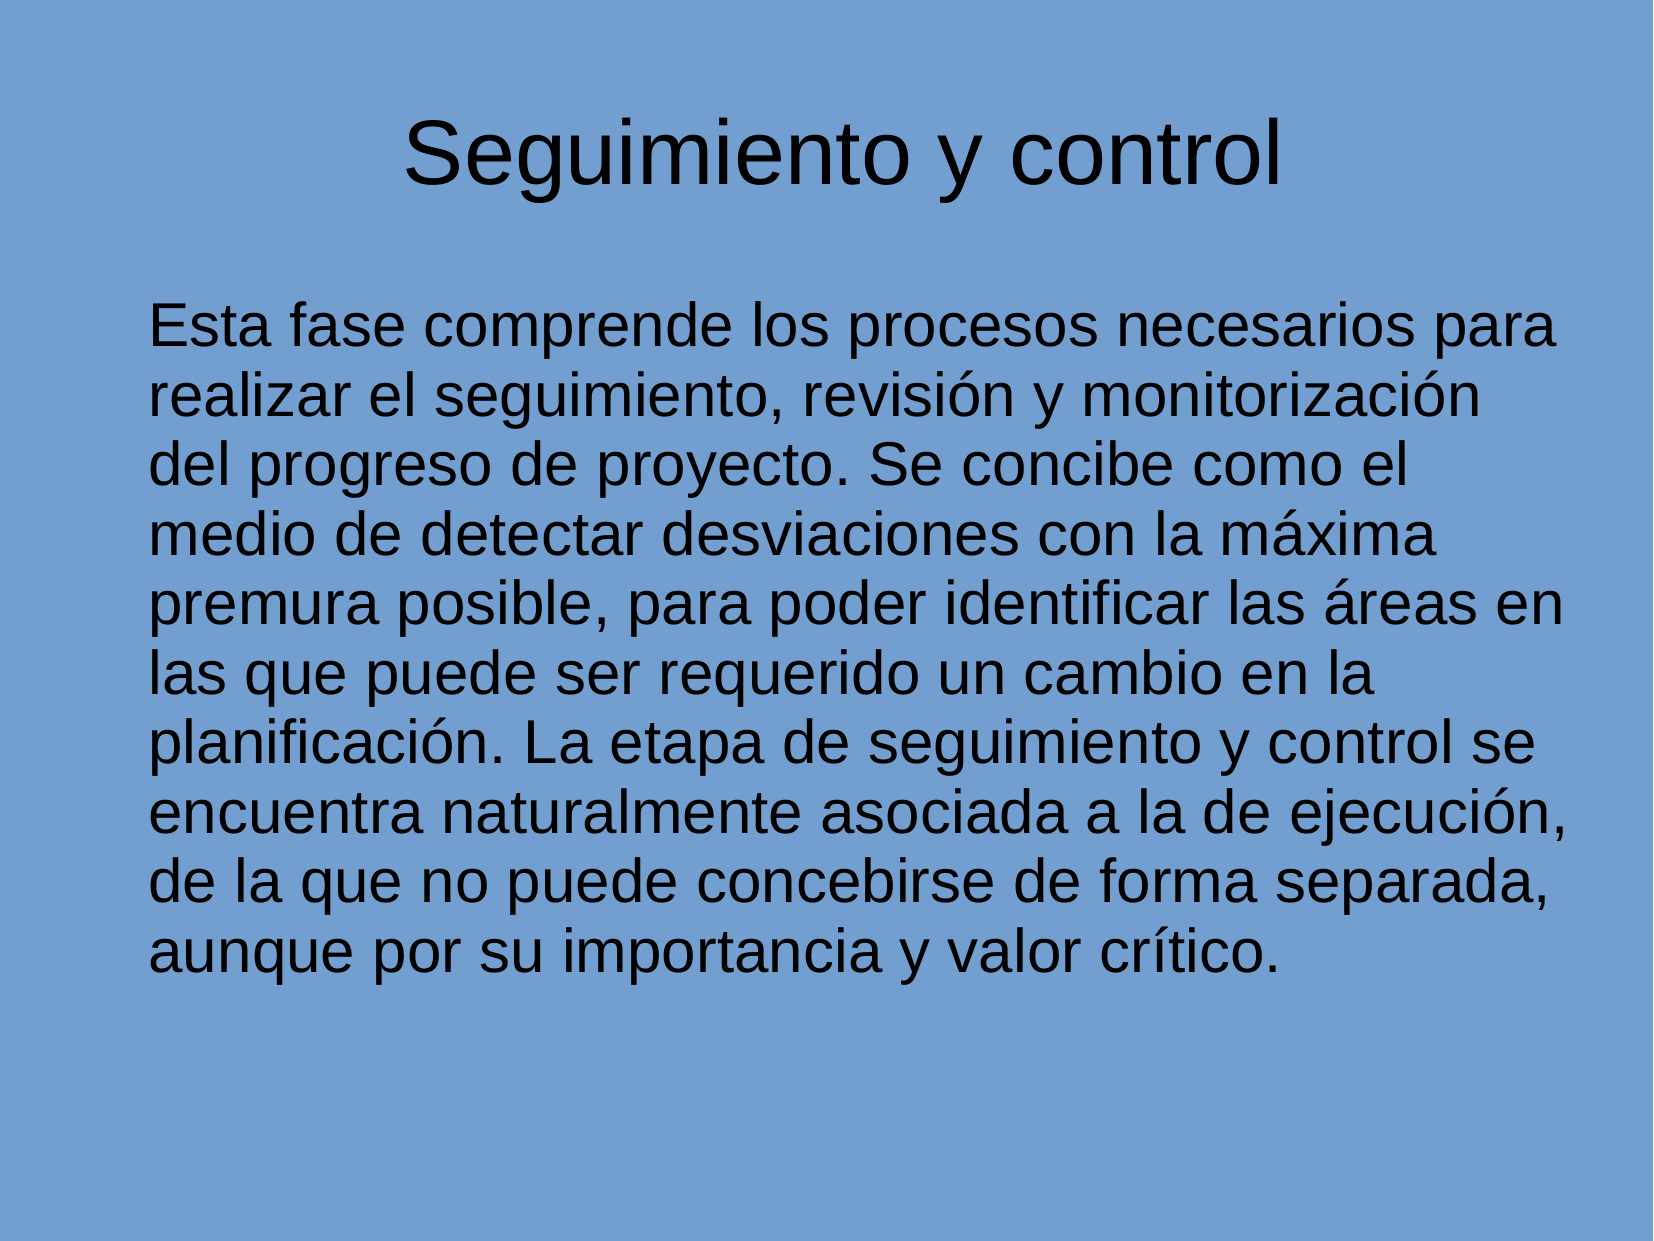

# Seguimiento y control
Esta fase comprende los procesos necesarios para realizar el seguimiento, revisión y monitorización del progreso de proyecto. Se concibe como el medio de detectar desviaciones con la máxima premura posible, para poder identificar las áreas en las que puede ser requerido un cambio en la planificación. La etapa de seguimiento y control se encuentra naturalmente asociada a la de ejecución, de la que no puede concebirse de forma separada, aunque por su importancia y valor crítico.